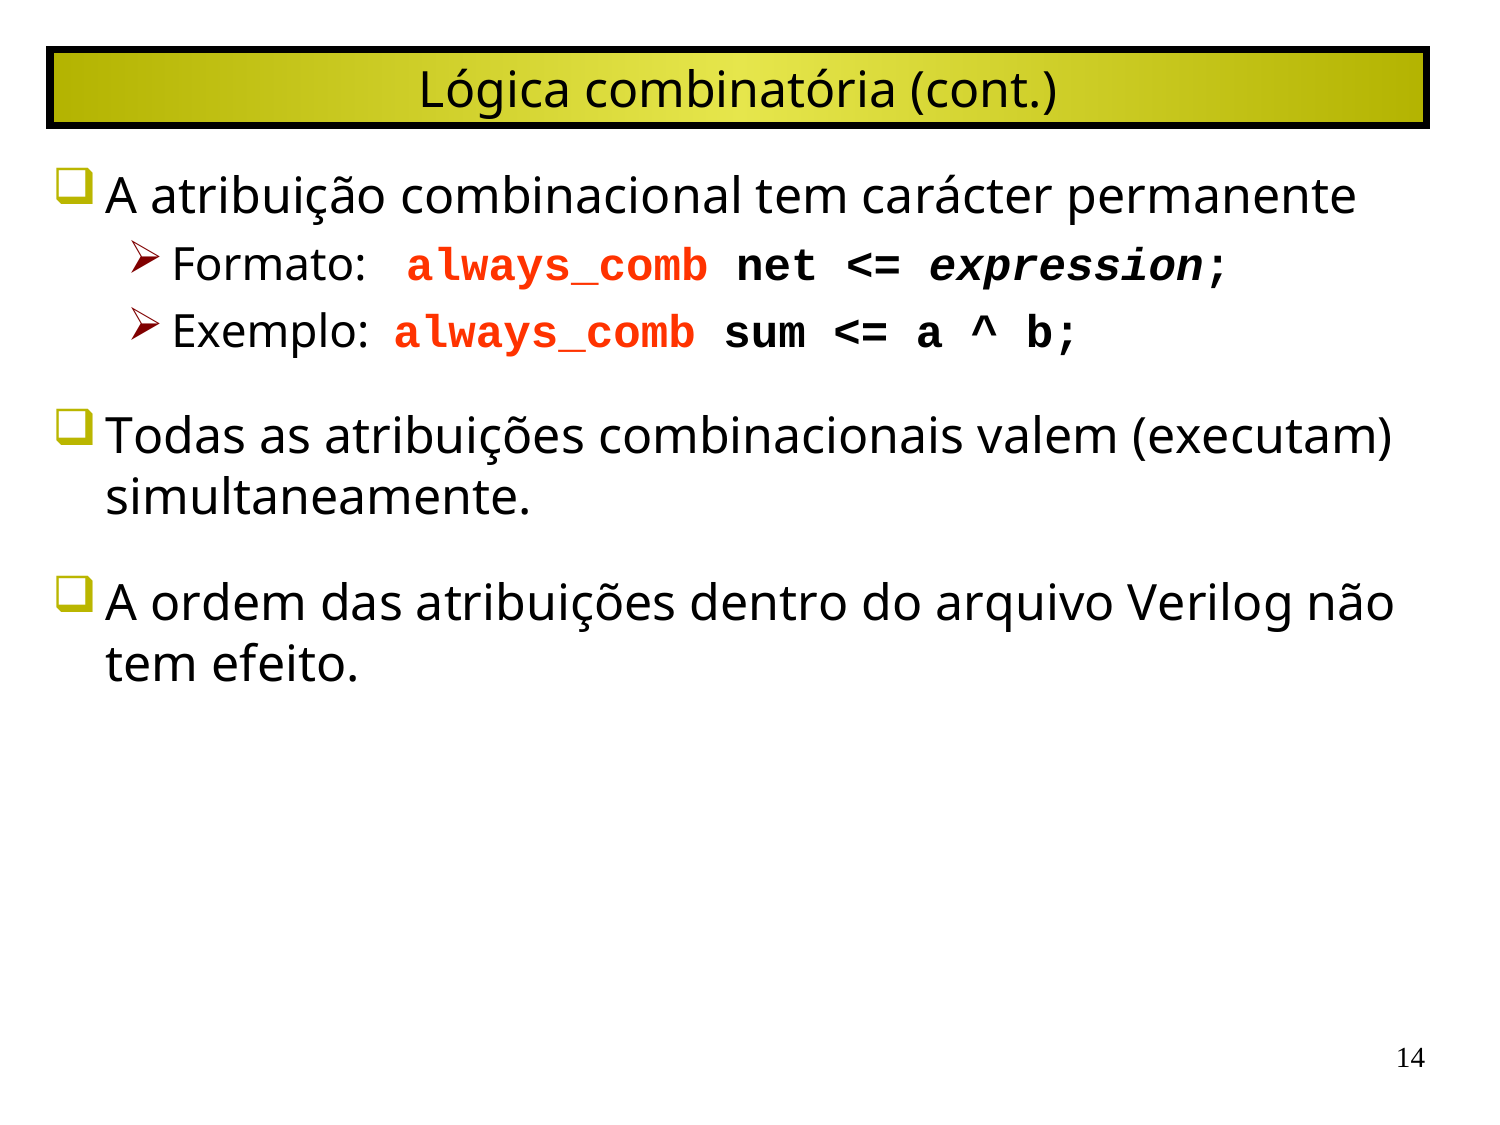

# Lógica combinatória (cont.)‏
A atribuição combinacional tem carácter permanente
Formato: always_comb net <= expression;
Exemplo: always_comb sum <= a ^ b;
Todas as atribuições combinacionais valem (executam) simultaneamente.
A ordem das atribuições dentro do arquivo Verilog não tem efeito.
14